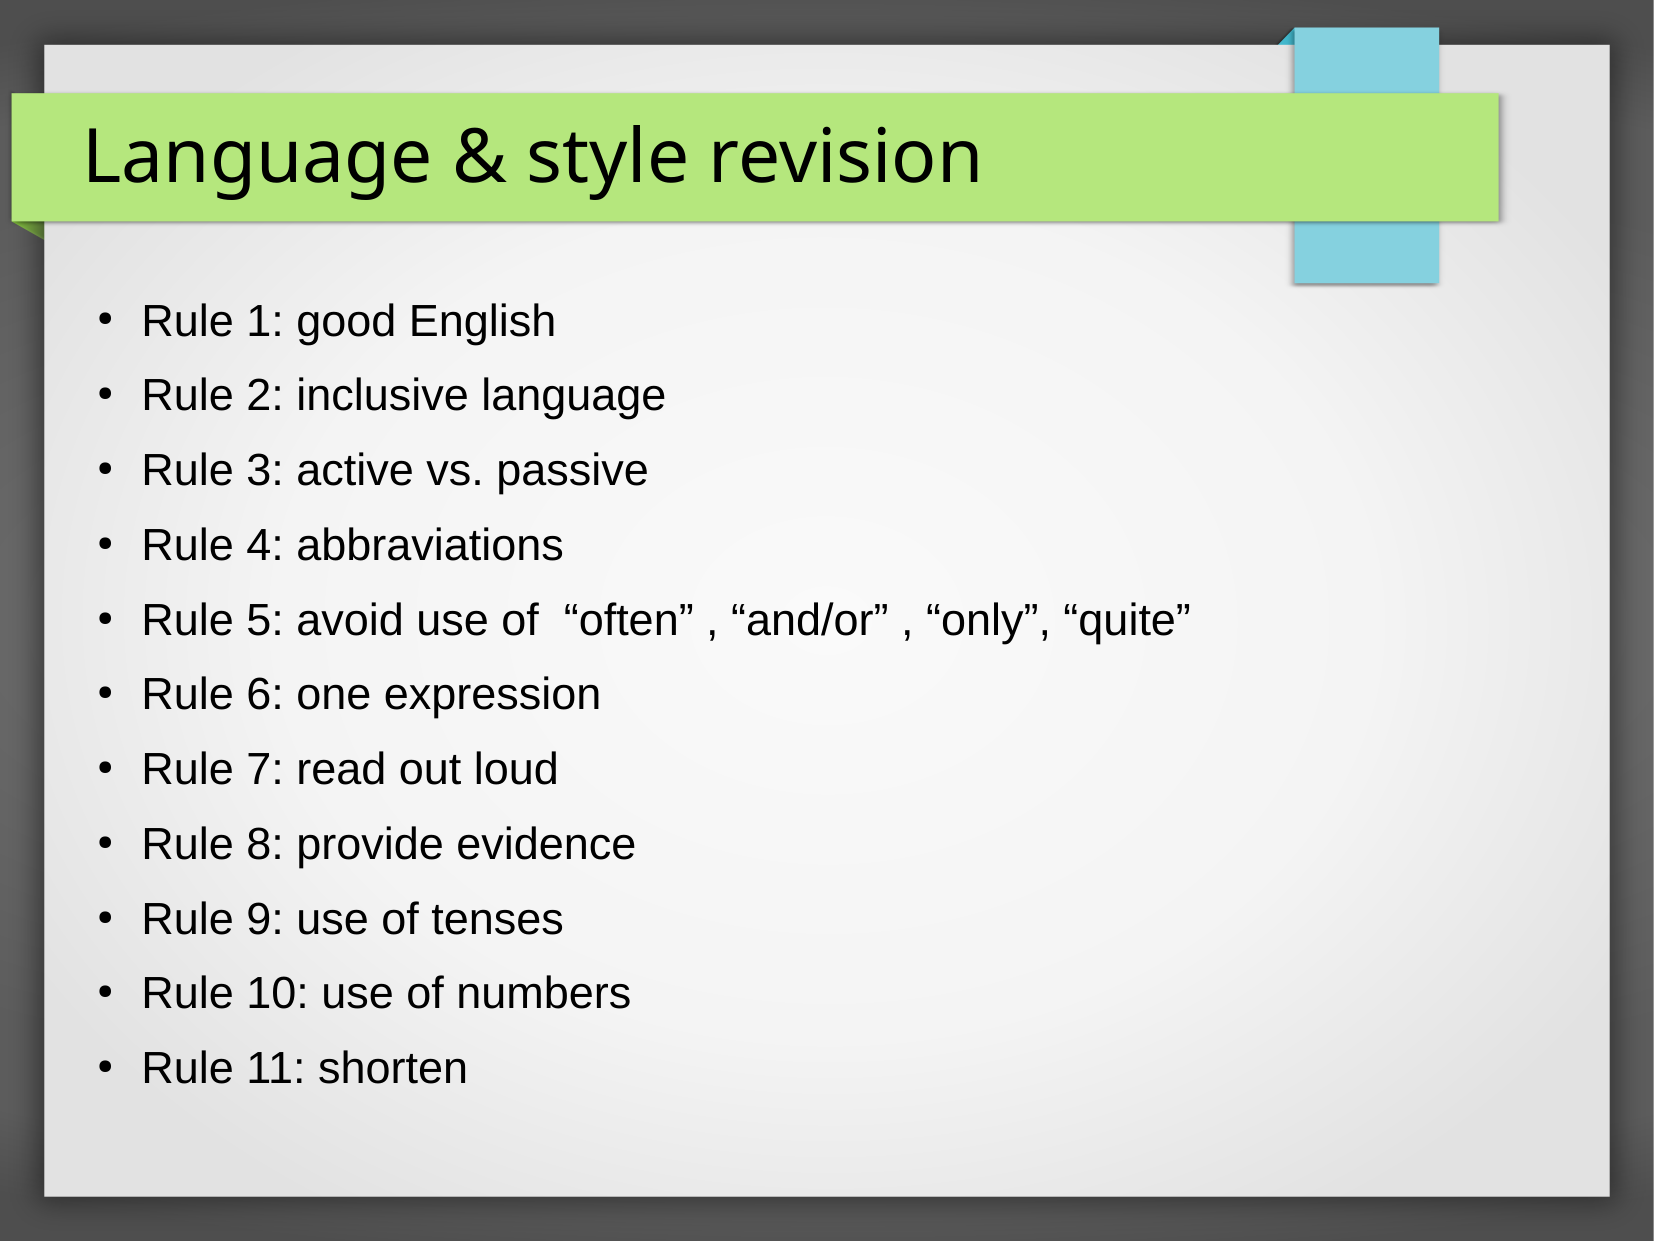

# Language & style revision
Rule 1: good English
Rule 2: inclusive language
Rule 3: active vs. passive
Rule 4: abbraviations
Rule 5: avoid use of “often” , “and/or” , “only”, “quite”
Rule 6: one expression
Rule 7: read out loud
Rule 8: provide evidence
Rule 9: use of tenses
Rule 10: use of numbers
Rule 11: shorten